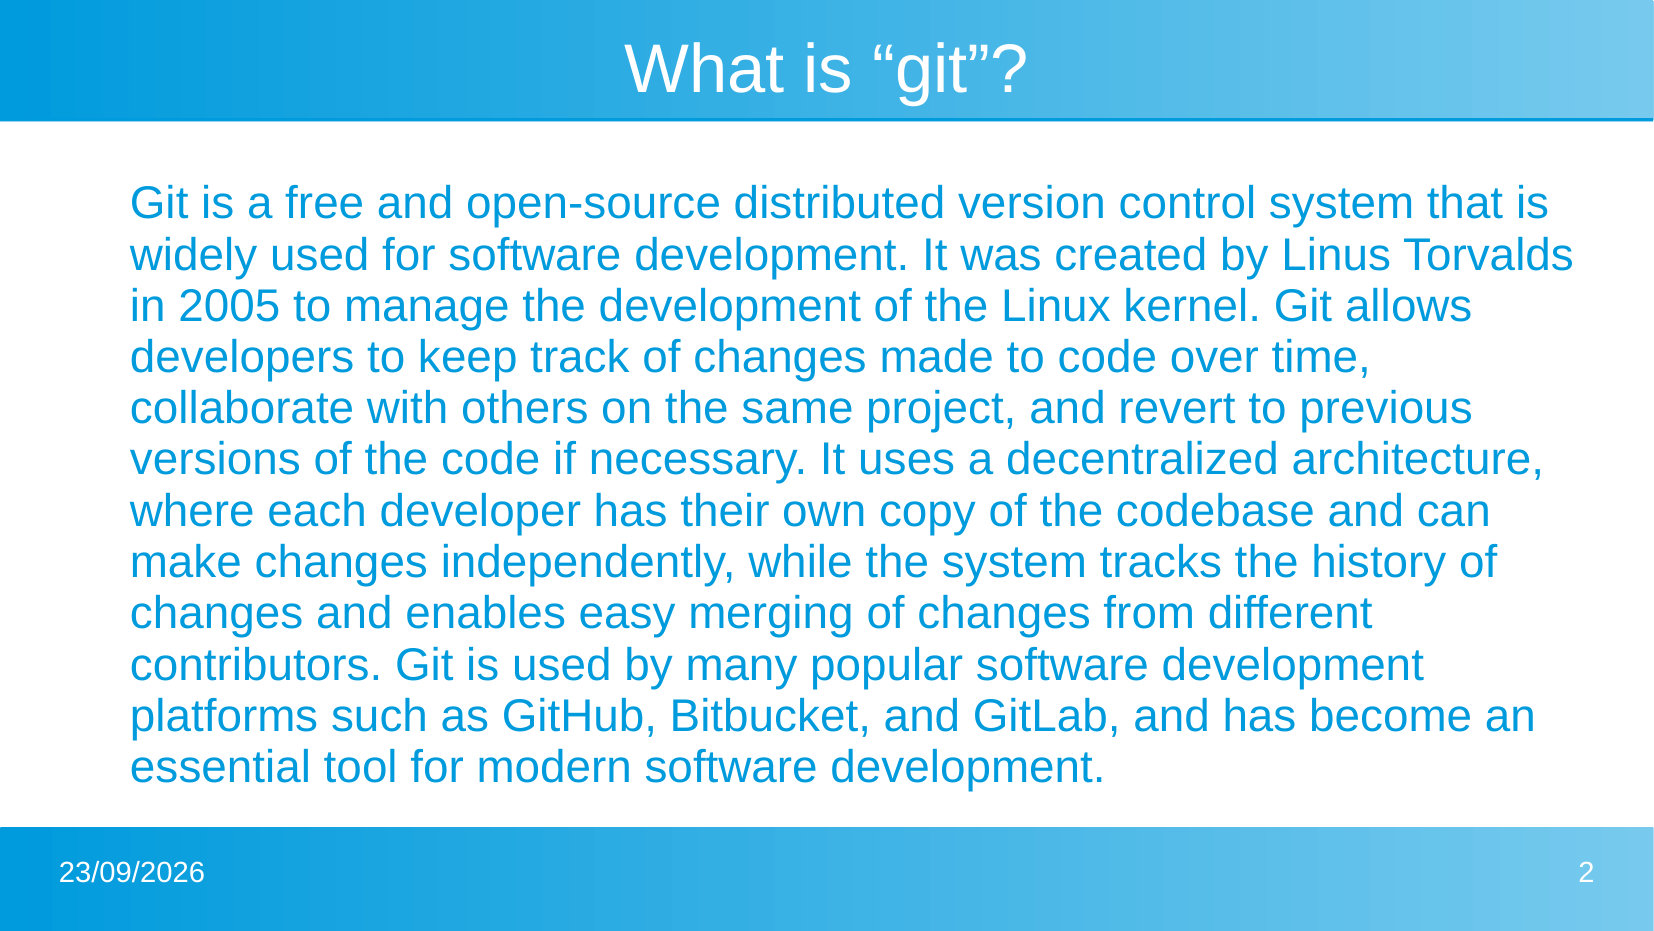

# What is “git”?
Git is a free and open-source distributed version control system that is widely used for software development. It was created by Linus Torvalds in 2005 to manage the development of the Linux kernel. Git allows developers to keep track of changes made to code over time, collaborate with others on the same project, and revert to previous versions of the code if necessary. It uses a decentralized architecture, where each developer has their own copy of the codebase and can make changes independently, while the system tracks the history of changes and enables easy merging of changes from different contributors. Git is used by many popular software development platforms such as GitHub, Bitbucket, and GitLab, and has become an essential tool for modern software development.
2